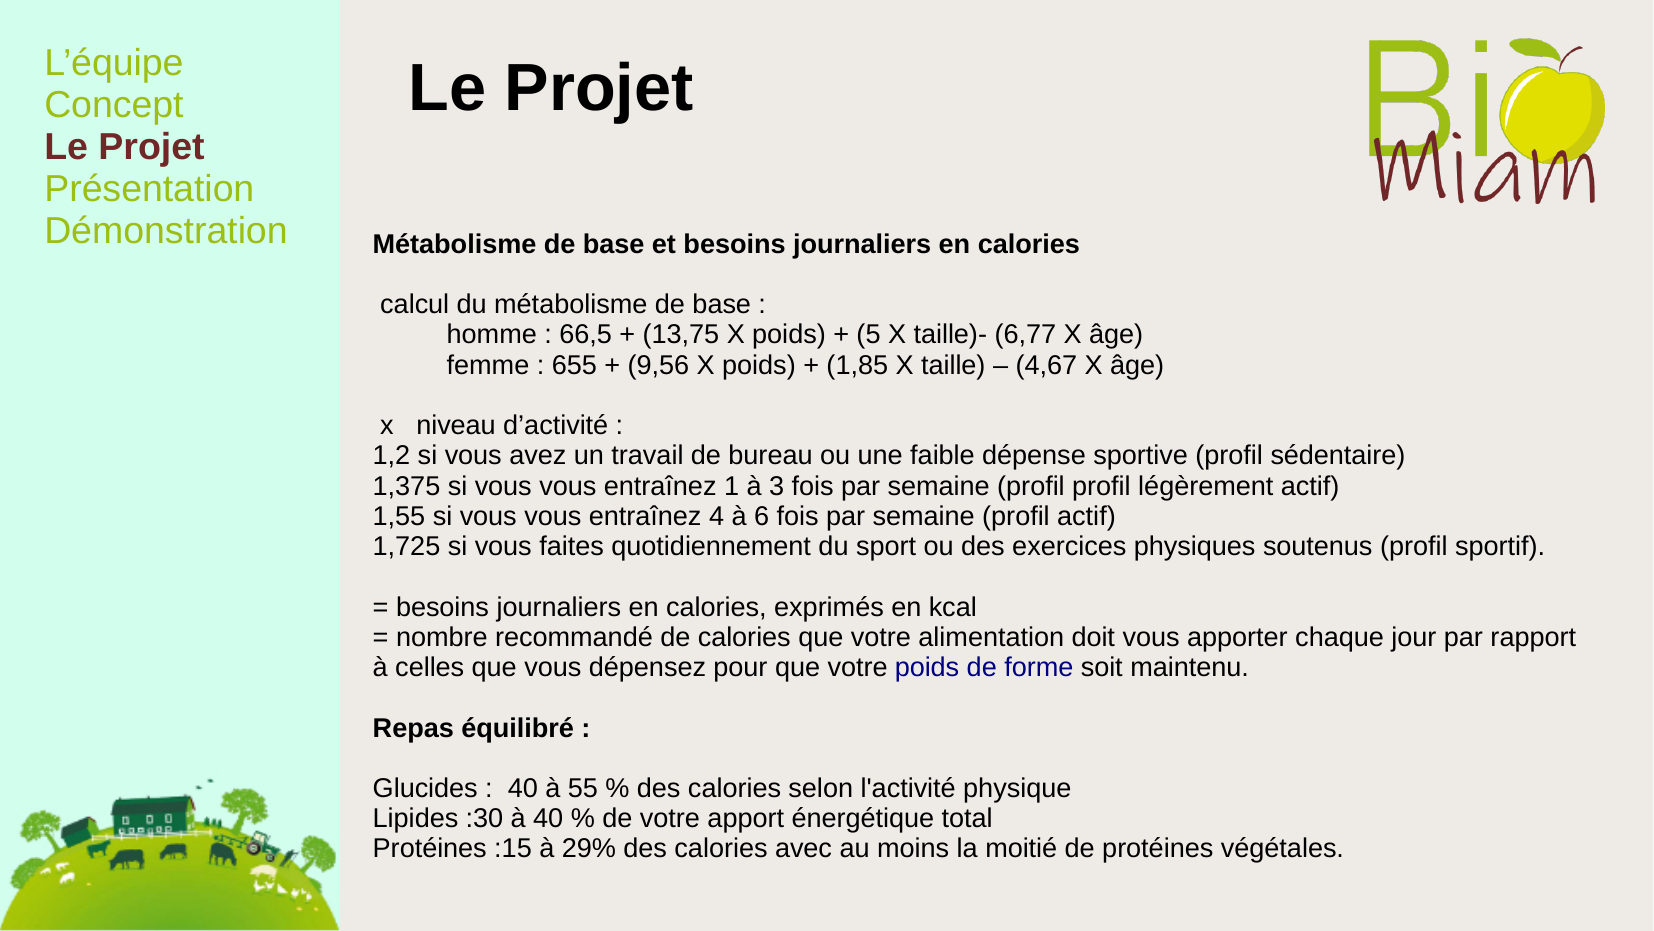

L’équipe
Concept
Le Projet
Présentation
Démonstration
# Agenda
Le Projet
Métabolisme de base et besoins journaliers en calories
 calcul du métabolisme de base :
 	homme : 66,5 + (13,75 X poids) + (5 X taille)- (6,77 X âge)
 	femme : 655 + (9,56 X poids) + (1,85 X taille) – (4,67 X âge)
 x  niveau d’activité :
1,2 si vous avez un travail de bureau ou une faible dépense sportive (profil sédentaire)
1,375 si vous vous entraînez 1 à 3 fois par semaine (profil profil légèrement actif)
1,55 si vous vous entraînez 4 à 6 fois par semaine (profil actif)
1,725 si vous faites quotidiennement du sport ou des exercices physiques soutenus (profil sportif).
= besoins journaliers en calories, exprimés en kcal
= nombre recommandé de calories que votre alimentation doit vous apporter chaque jour par rapport à celles que vous dépensez pour que votre poids de forme soit maintenu.
Repas équilibré :
Glucides : 40 à 55 % des calories selon l'activité physique
Lipides :30 à 40 % de votre apport énergétique total
Protéines :15 à 29% des calories avec au moins la moitié de protéines végétales.